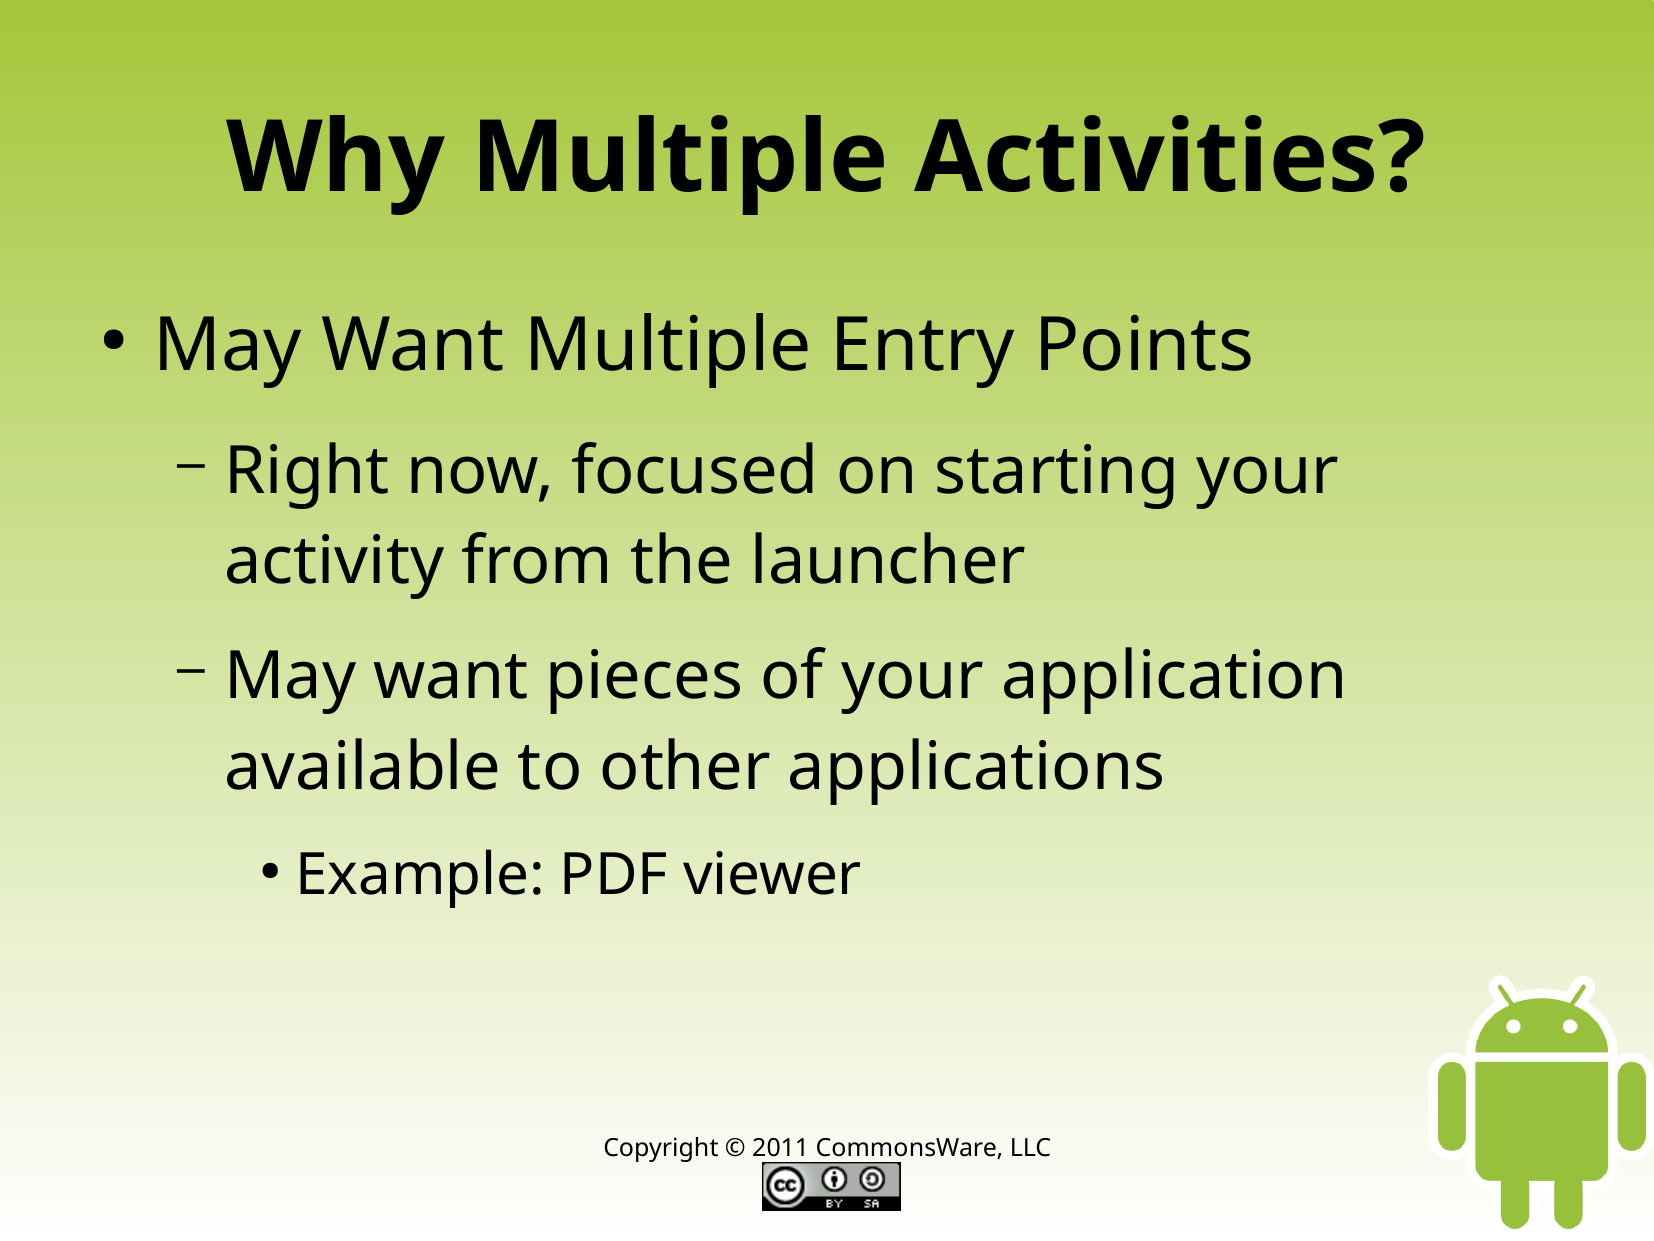

# Why Multiple Activities?
May Want Multiple Entry Points
Right now, focused on starting your activity from the launcher
May want pieces of your application available to other applications
Example: PDF viewer